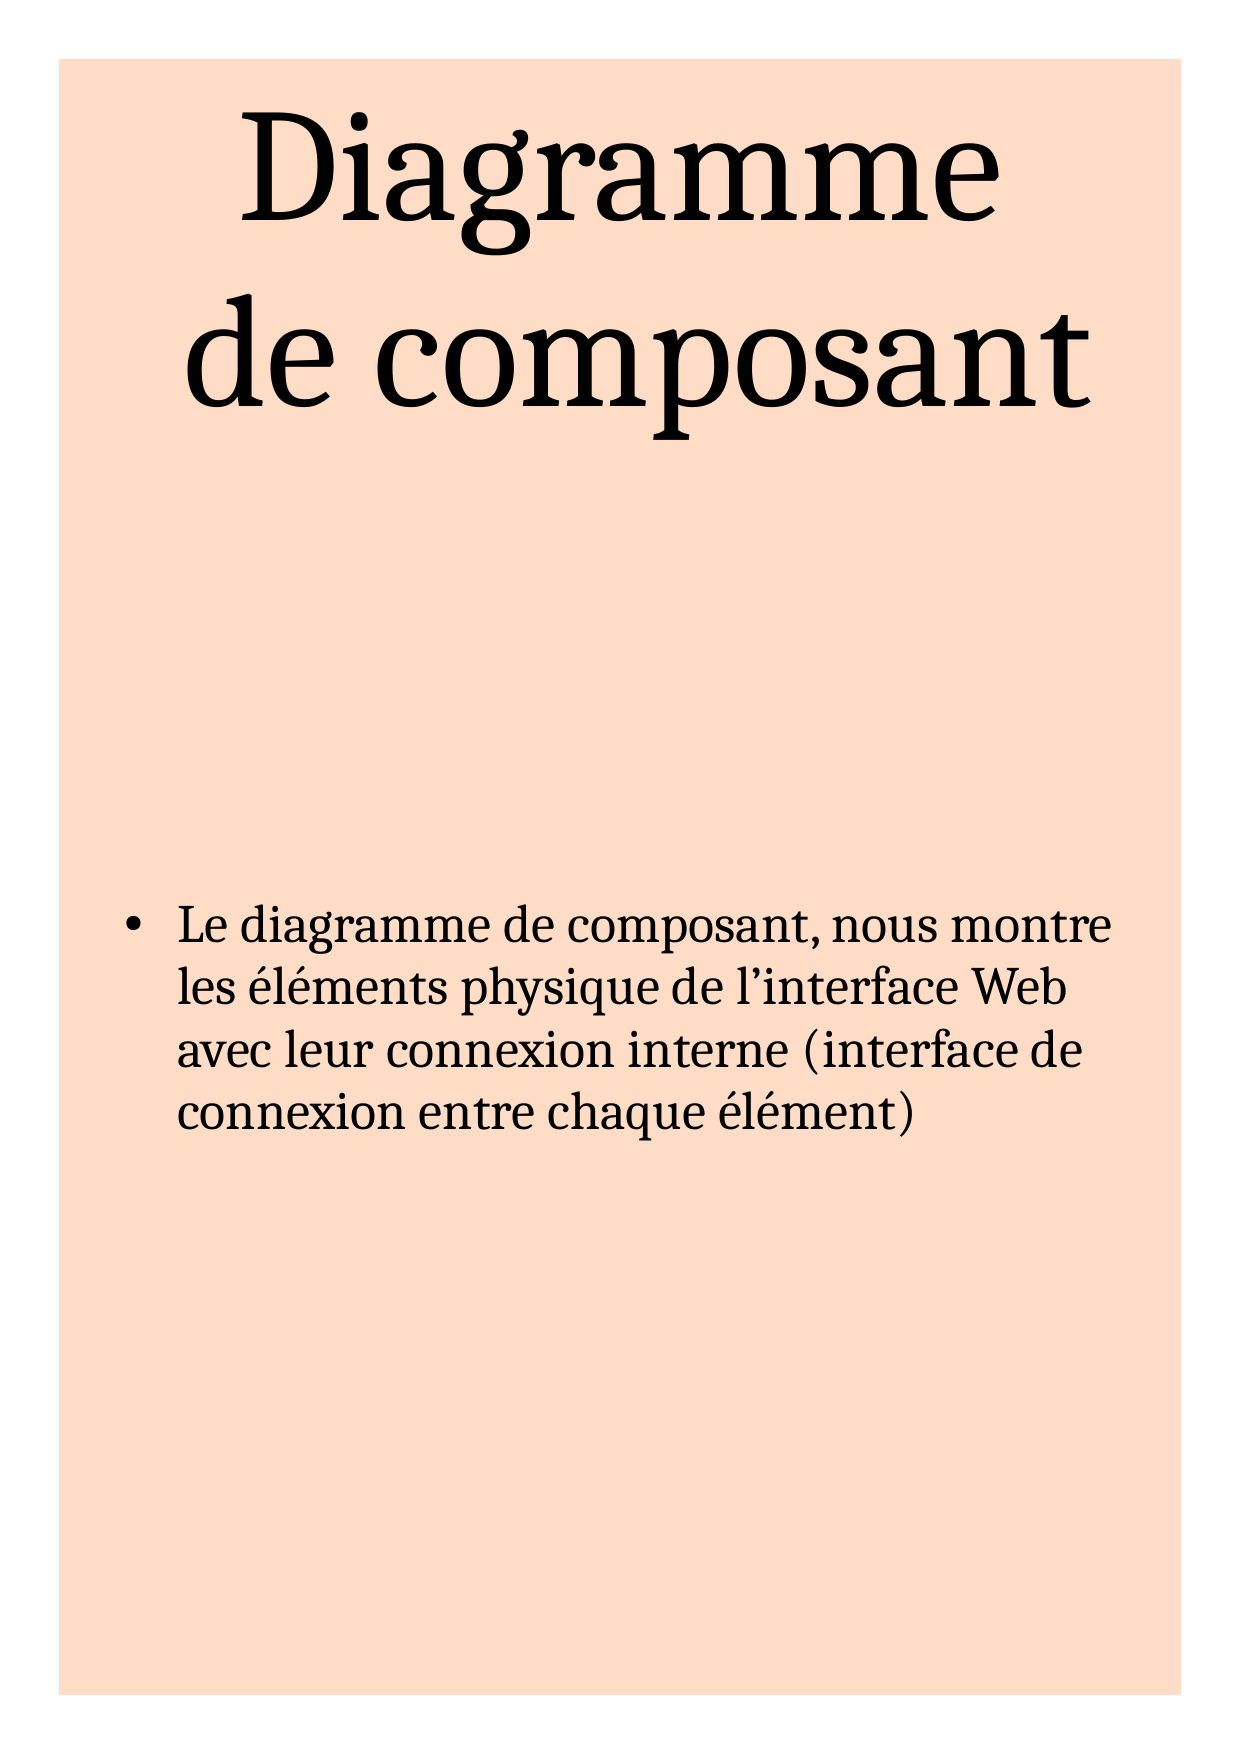

# Diagramme de composant
Le diagramme de composant, nous montre les éléments physique de l’interface Web avec leur connexion interne (interface de connexion entre chaque élément)